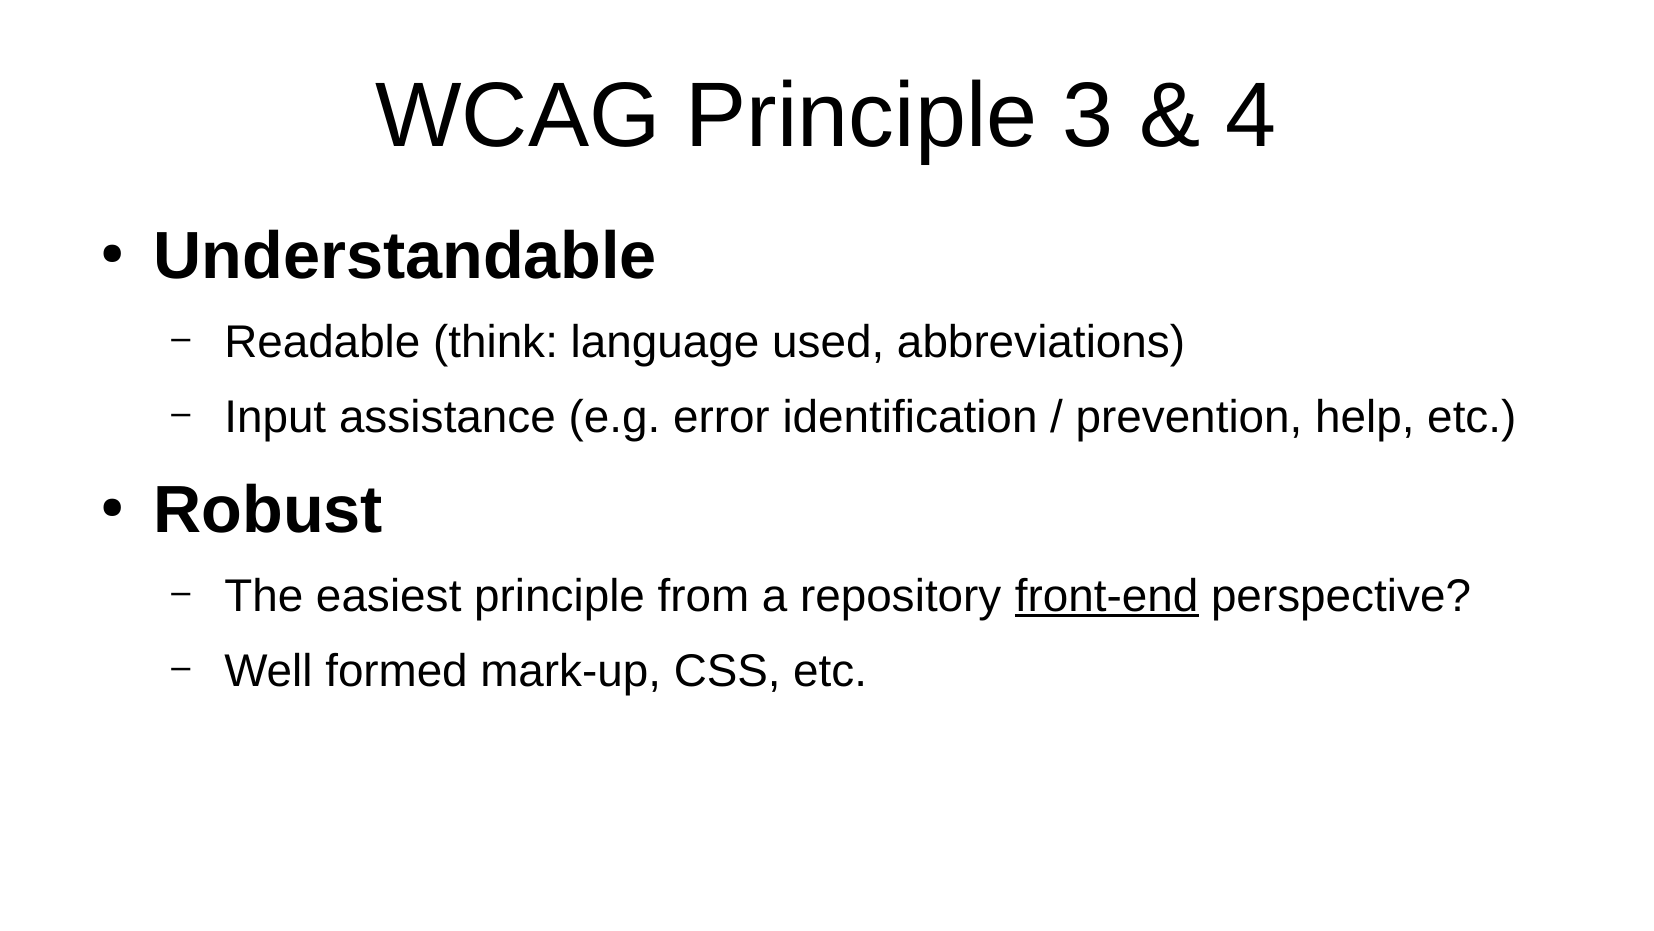

# WCAG Principle 3 & 4
Understandable
Readable (think: language used, abbreviations)
Input assistance (e.g. error identification / prevention, help, etc.)
Robust
The easiest principle from a repository front-end perspective?
Well formed mark-up, CSS, etc.